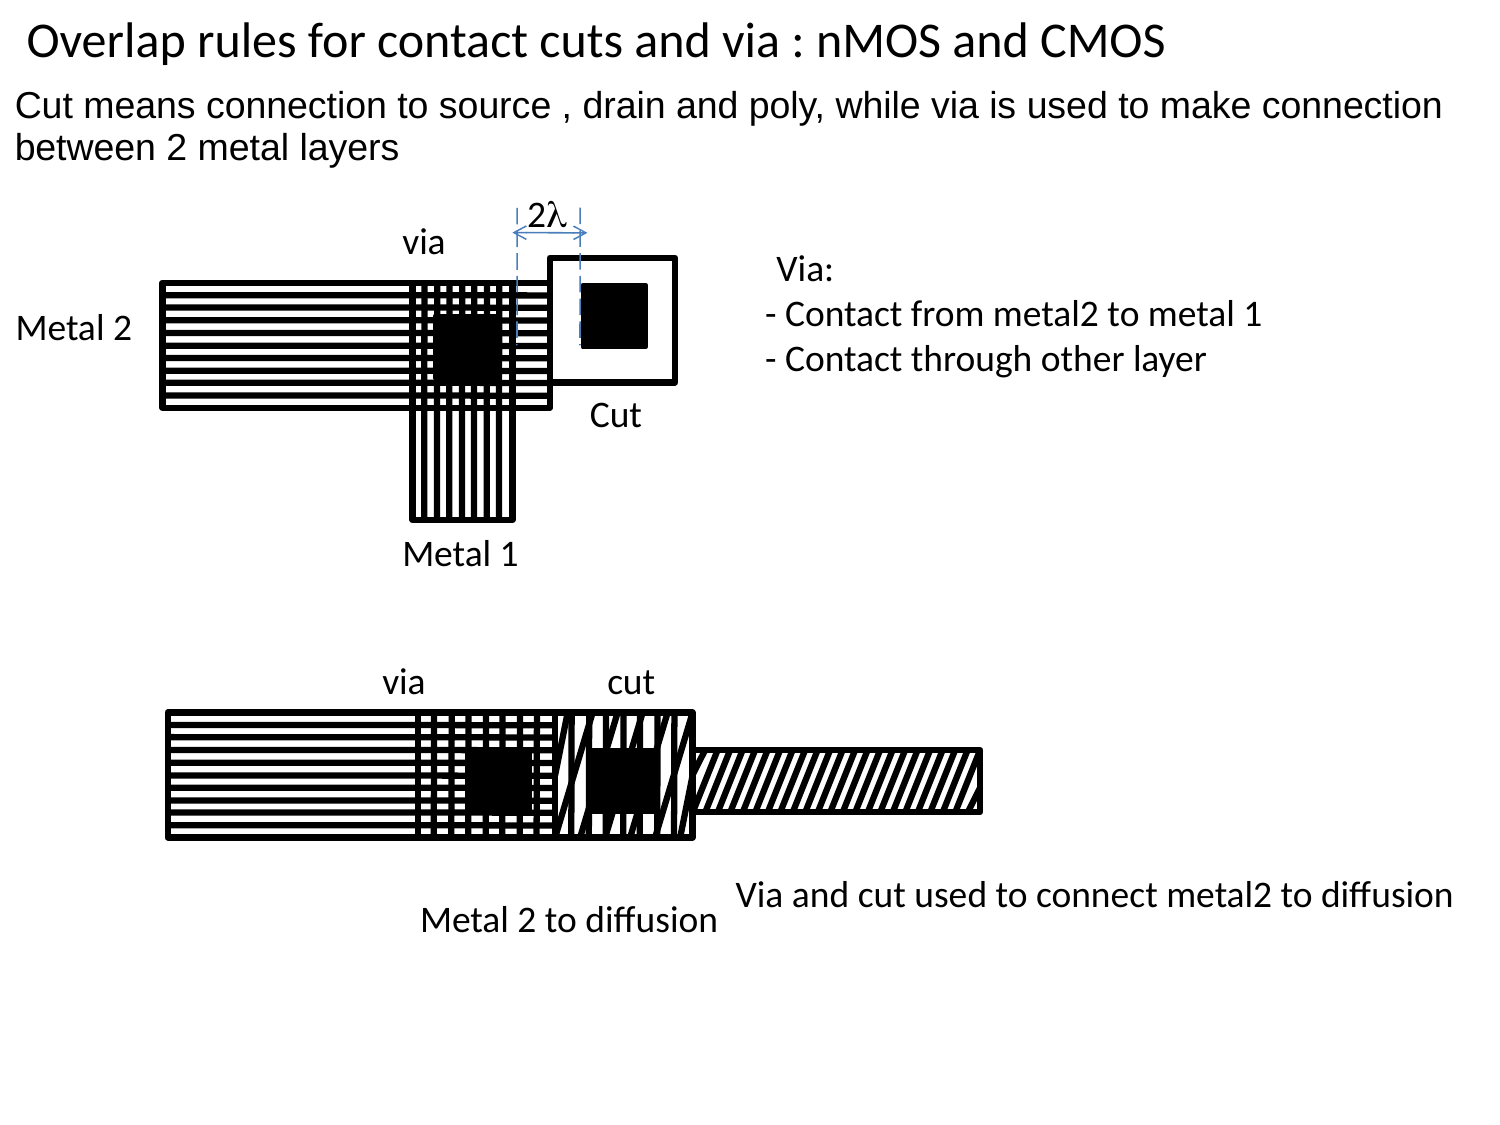

Overlap rules for contact cuts and via : nMOS and CMOS
Cut means connection to source , drain and poly, while via is used to make connection between 2 metal layers
2
via
 Via:
	- Contact from metal2 to metal 1
	- Contact through other layer
Metal 2
Cut
Metal 1
via
cut
Metal 2 to diffusion
 Via and cut used to connect metal2 to diffusion